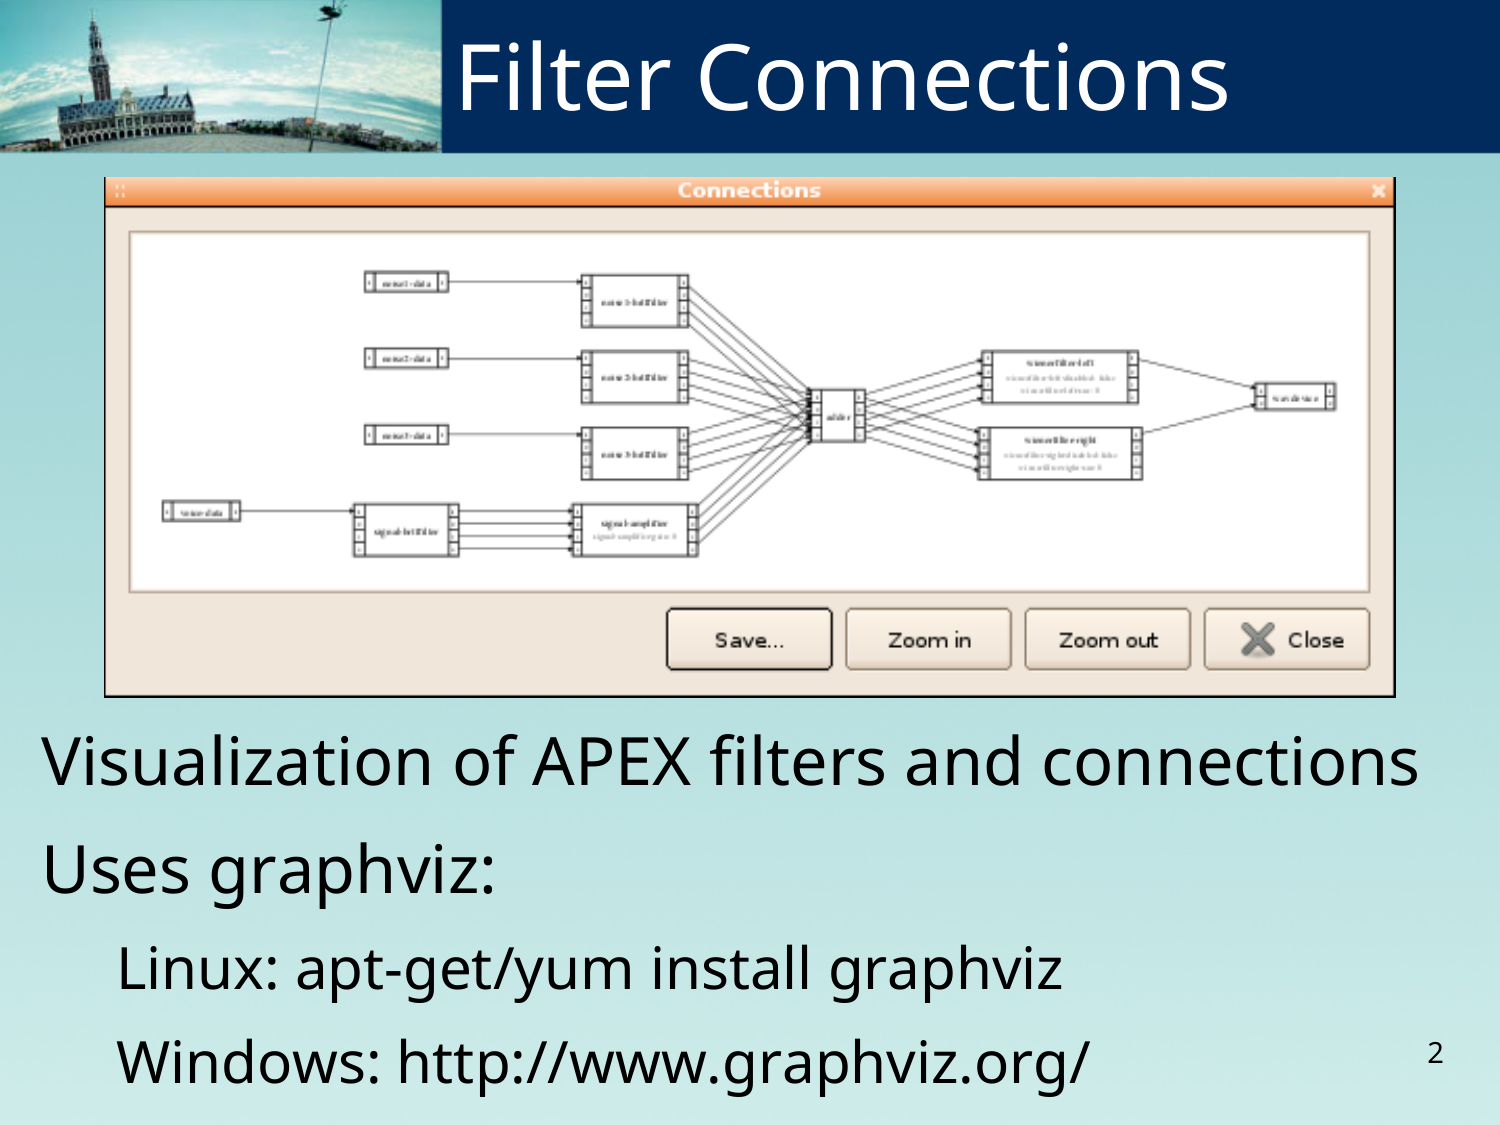

# Filter Connections
Visualization of APEX filters and connections
Uses graphviz:
Linux: apt-get/yum install graphviz
Windows: http://www.graphviz.org/
2